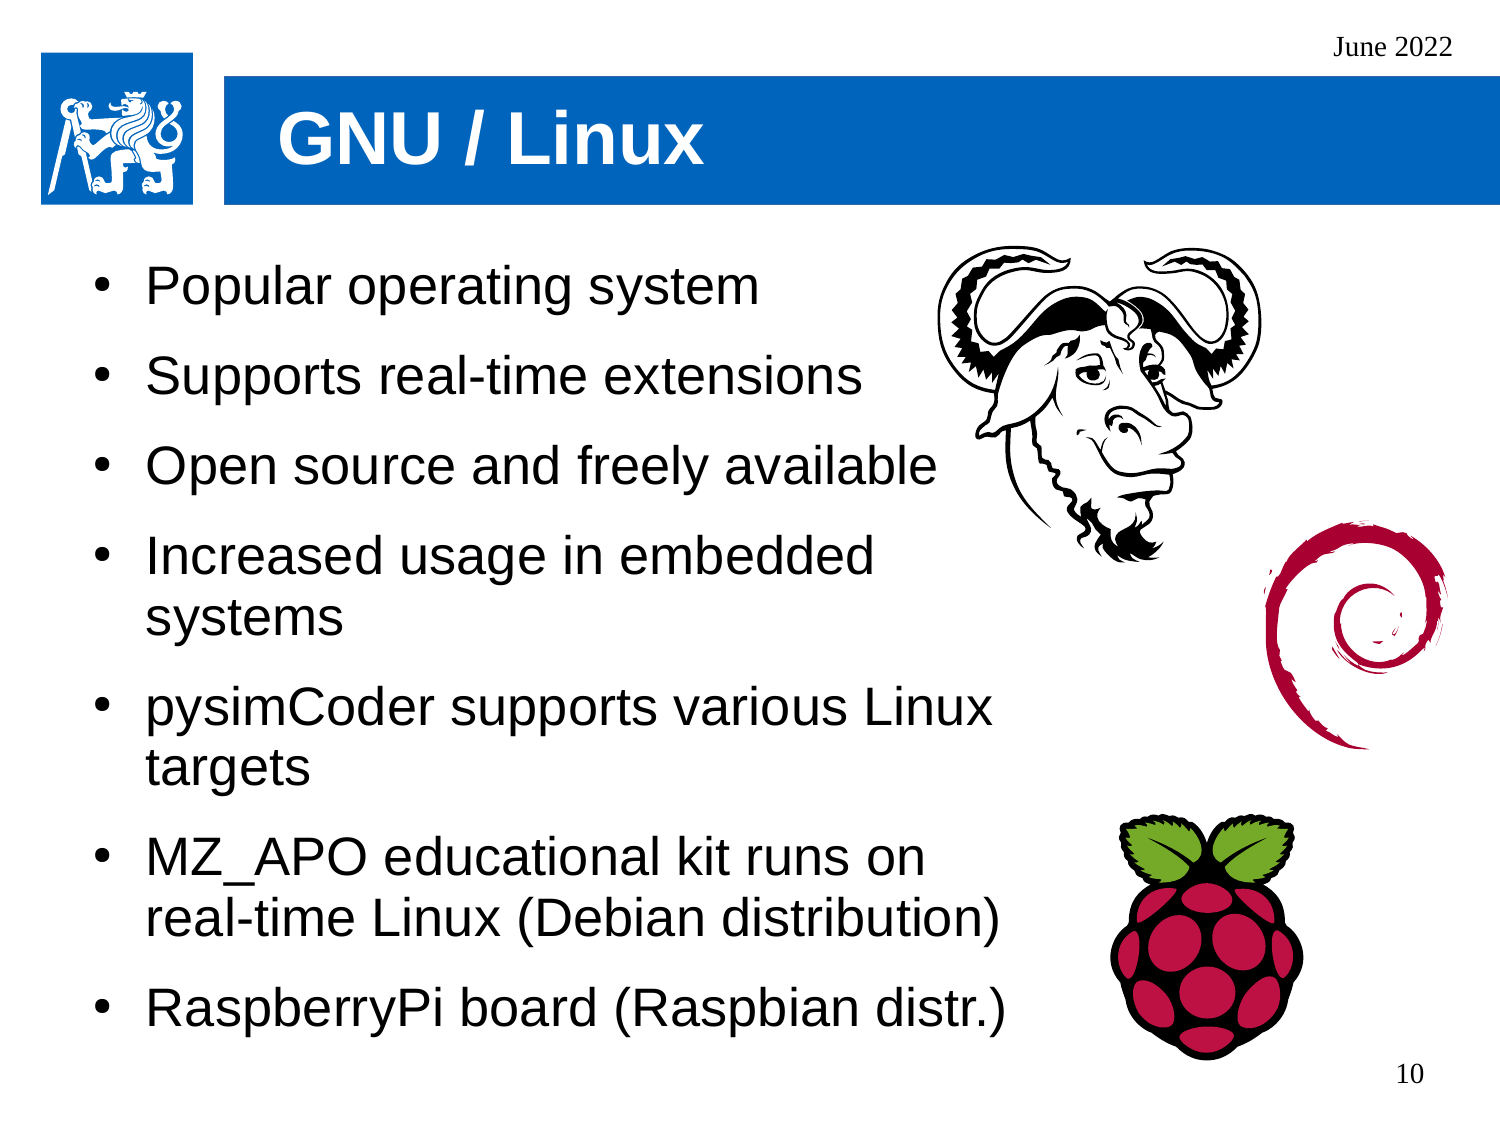

# GNU / Linux
Popular operating system
Supports real-time extensions
Open source and freely available
Increased usage in embedded systems
pysimCoder supports various Linux targets
MZ_APO educational kit runs on real-time Linux (Debian distribution)
RaspberryPi board (Raspbian distr.)